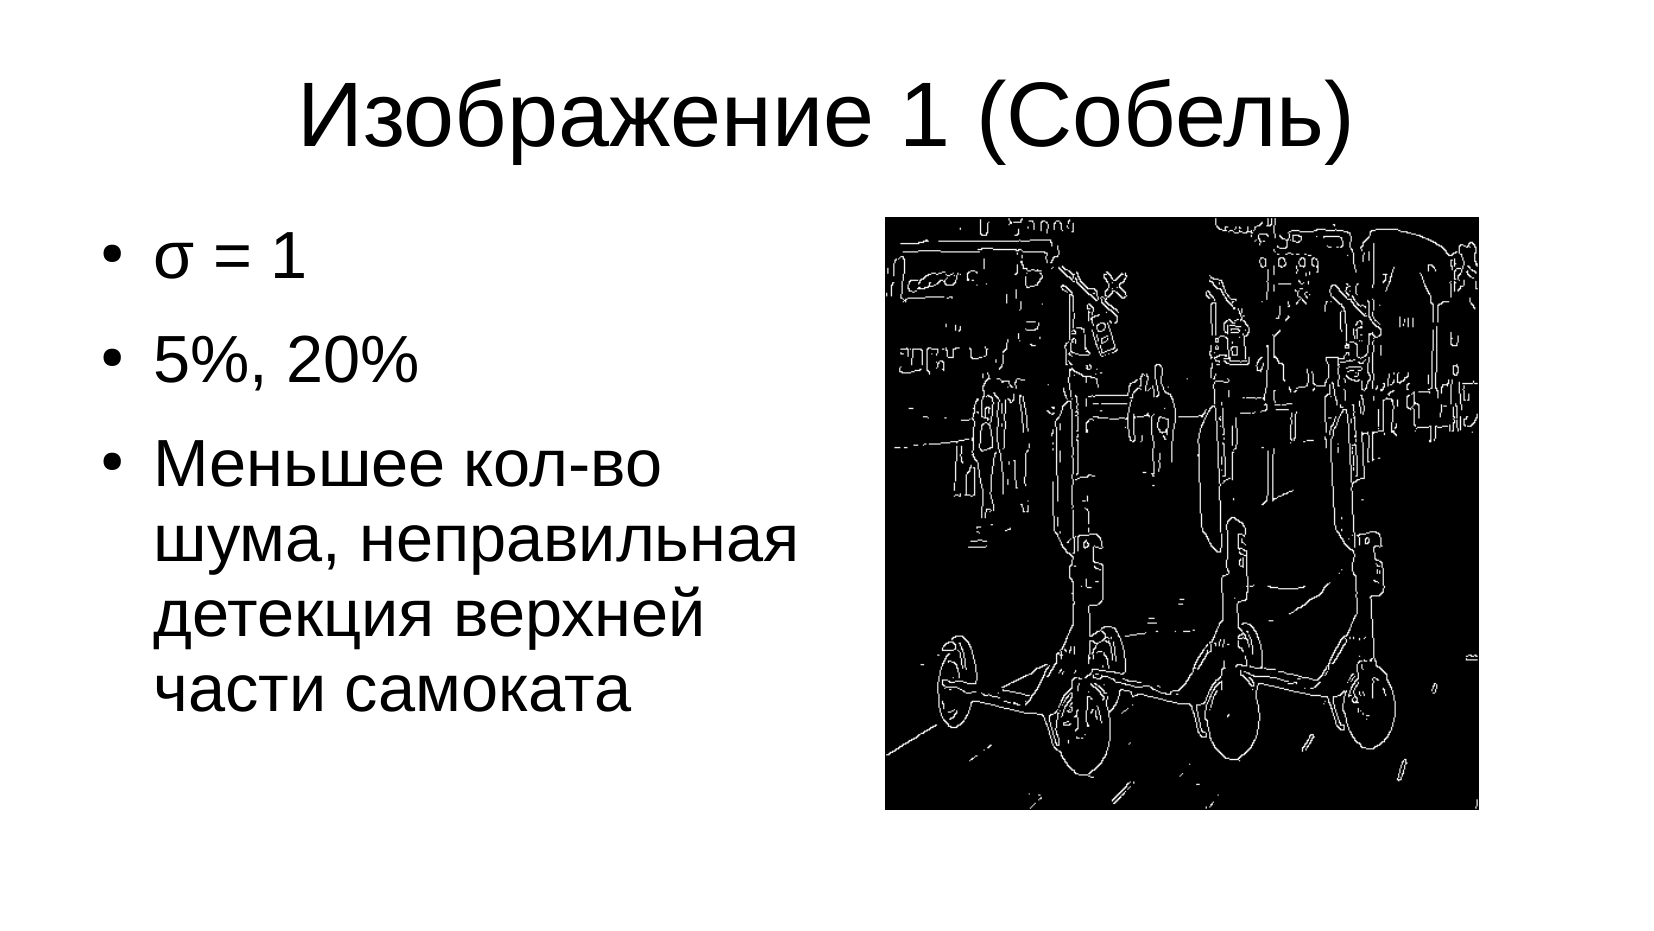

# Изображение 1 (Собель)
σ = 1
5%, 20%
Меньшее кол-во шума, неправильная детекция верхней части самоката